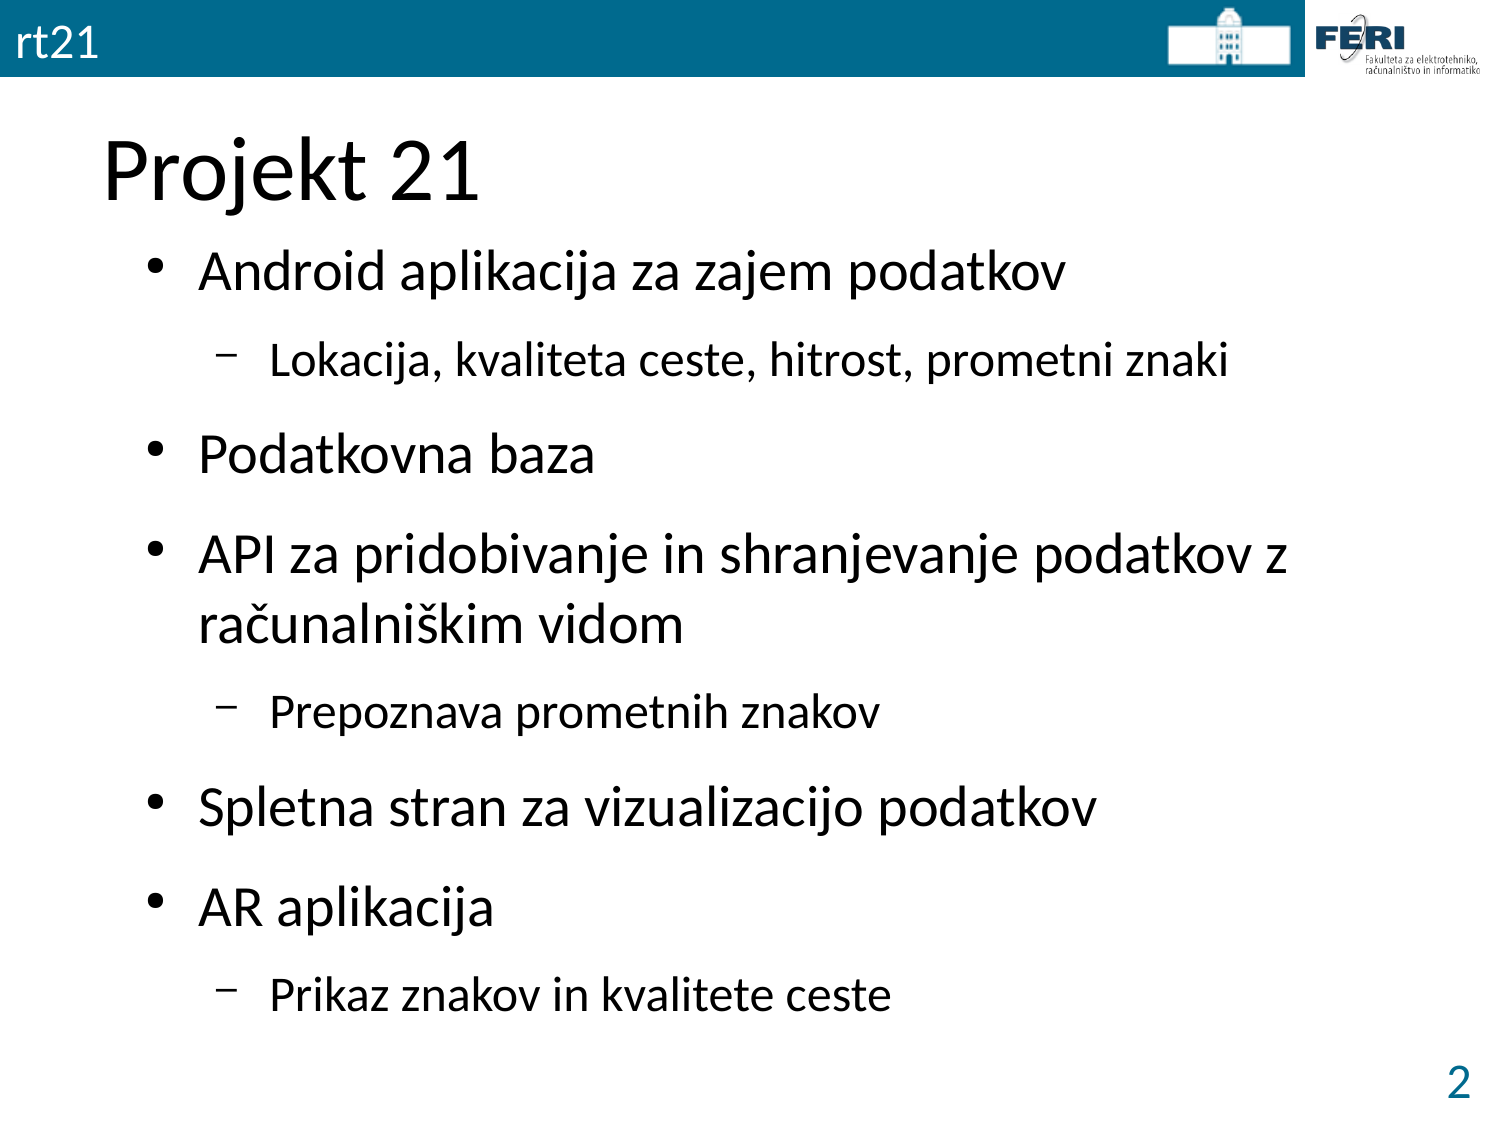

rt21
# Projekt 21
Android aplikacija za zajem podatkov
Lokacija, kvaliteta ceste, hitrost, prometni znaki
Podatkovna baza
API za pridobivanje in shranjevanje podatkov z računalniškim vidom
Prepoznava prometnih znakov
Spletna stran za vizualizacijo podatkov
AR aplikacija
Prikaz znakov in kvalitete ceste